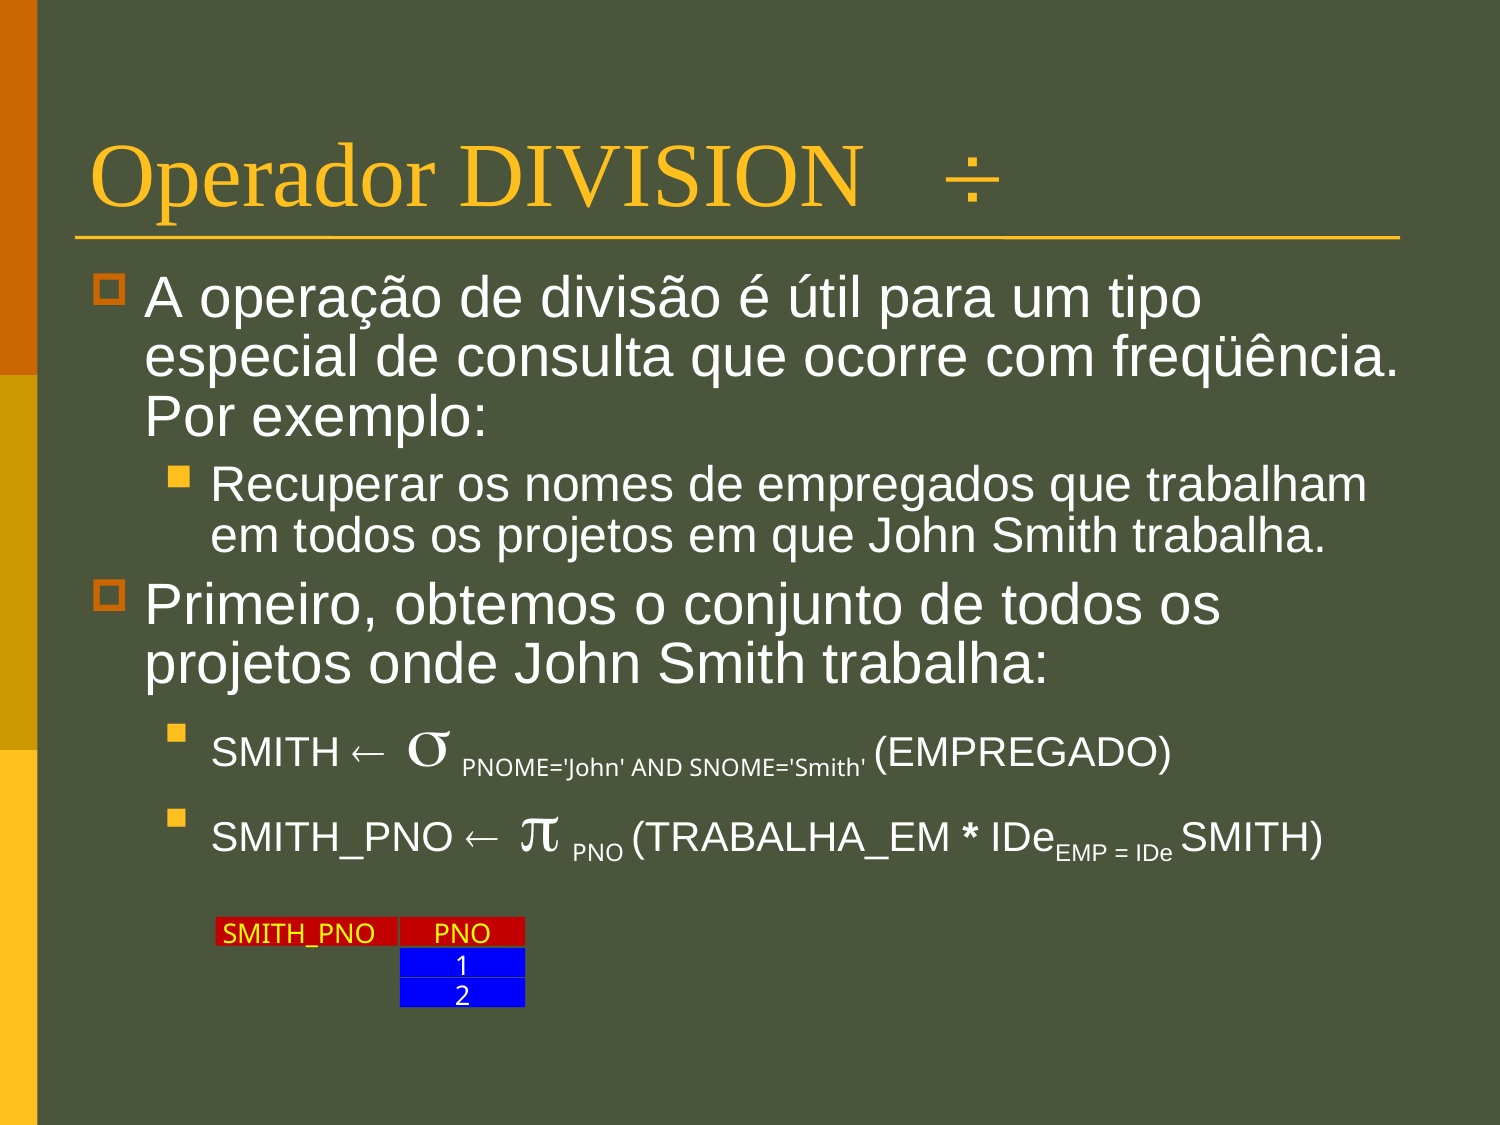

# Operador DIVISION 
A operação de divisão é útil para um tipo especial de consulta que ocorre com freqüência. Por exemplo:
Recuperar os nomes de empregados que trabalham em todos os projetos em que John Smith trabalha.
Primeiro, obtemos o conjunto de todos os projetos onde John Smith trabalha:
SMITH  PNOME='John' AND SNOME='Smith' (EMPREGADO)‏
SMITH_PNO  PNO (TRABALHA_EM * IDeEMP = IDe SMITH)
 SMITH_PNO
PNO
1
2